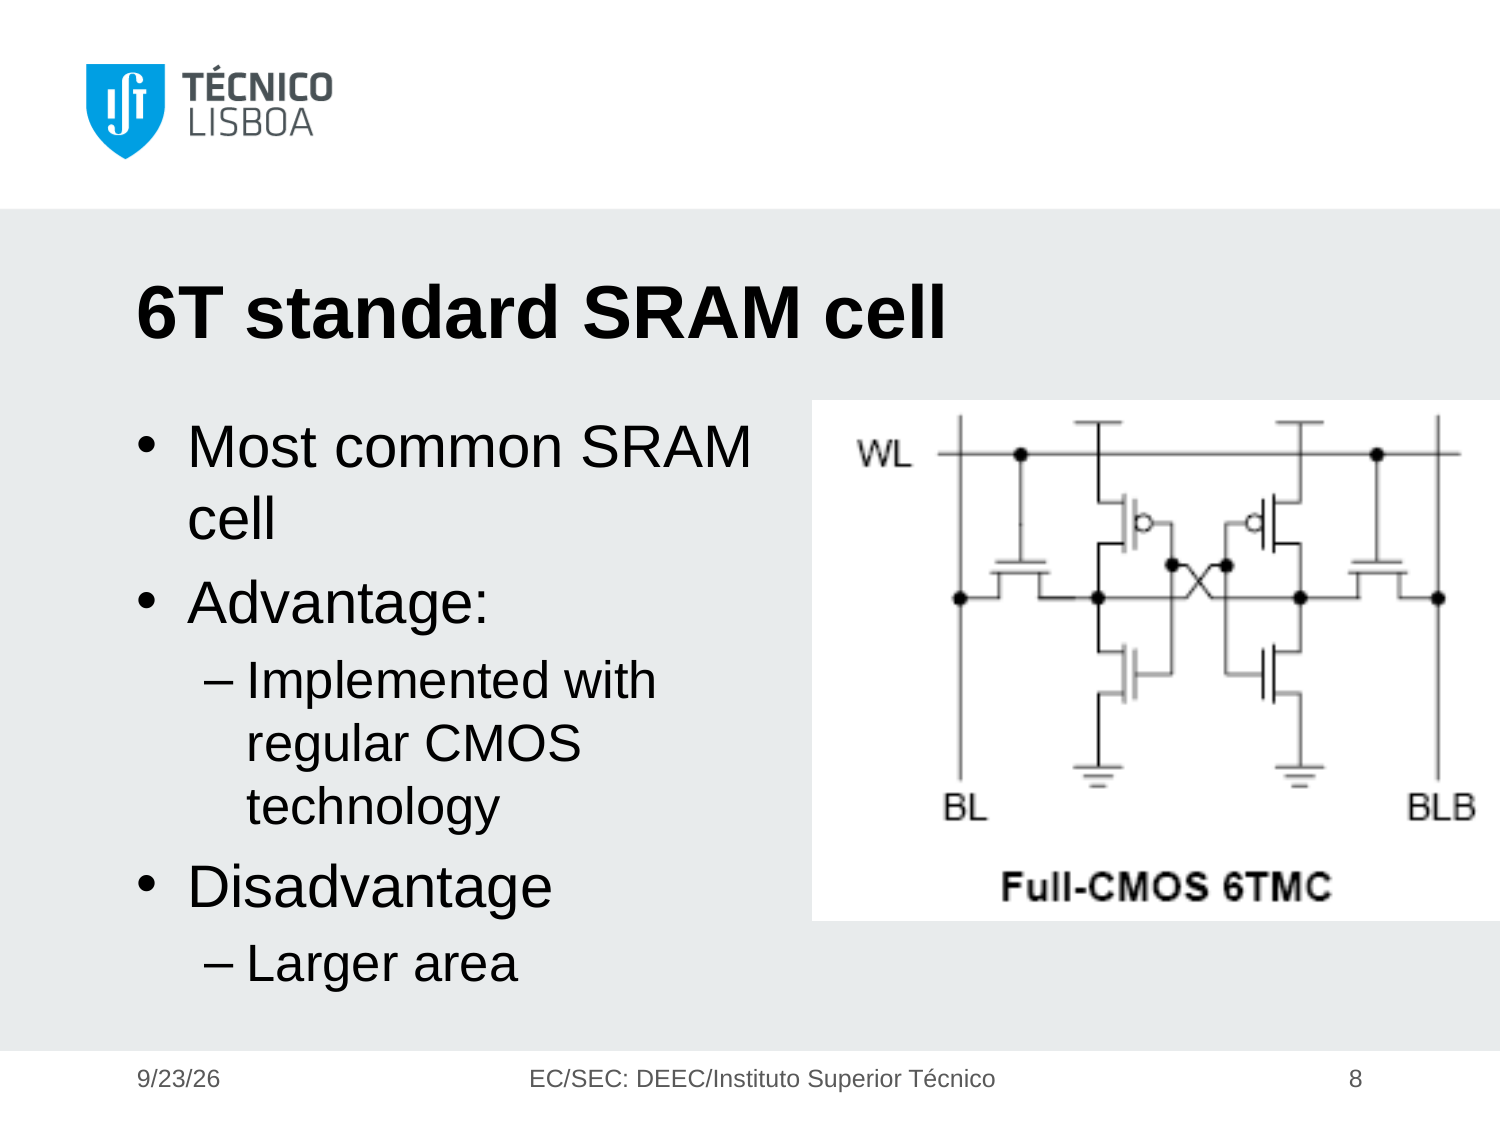

# 6T standard SRAM cell
Most common SRAM cell
Advantage:
Implemented with regular CMOS technology
Disadvantage
Larger area
EC/SEC: DEEC/Instituto Superior Técnico